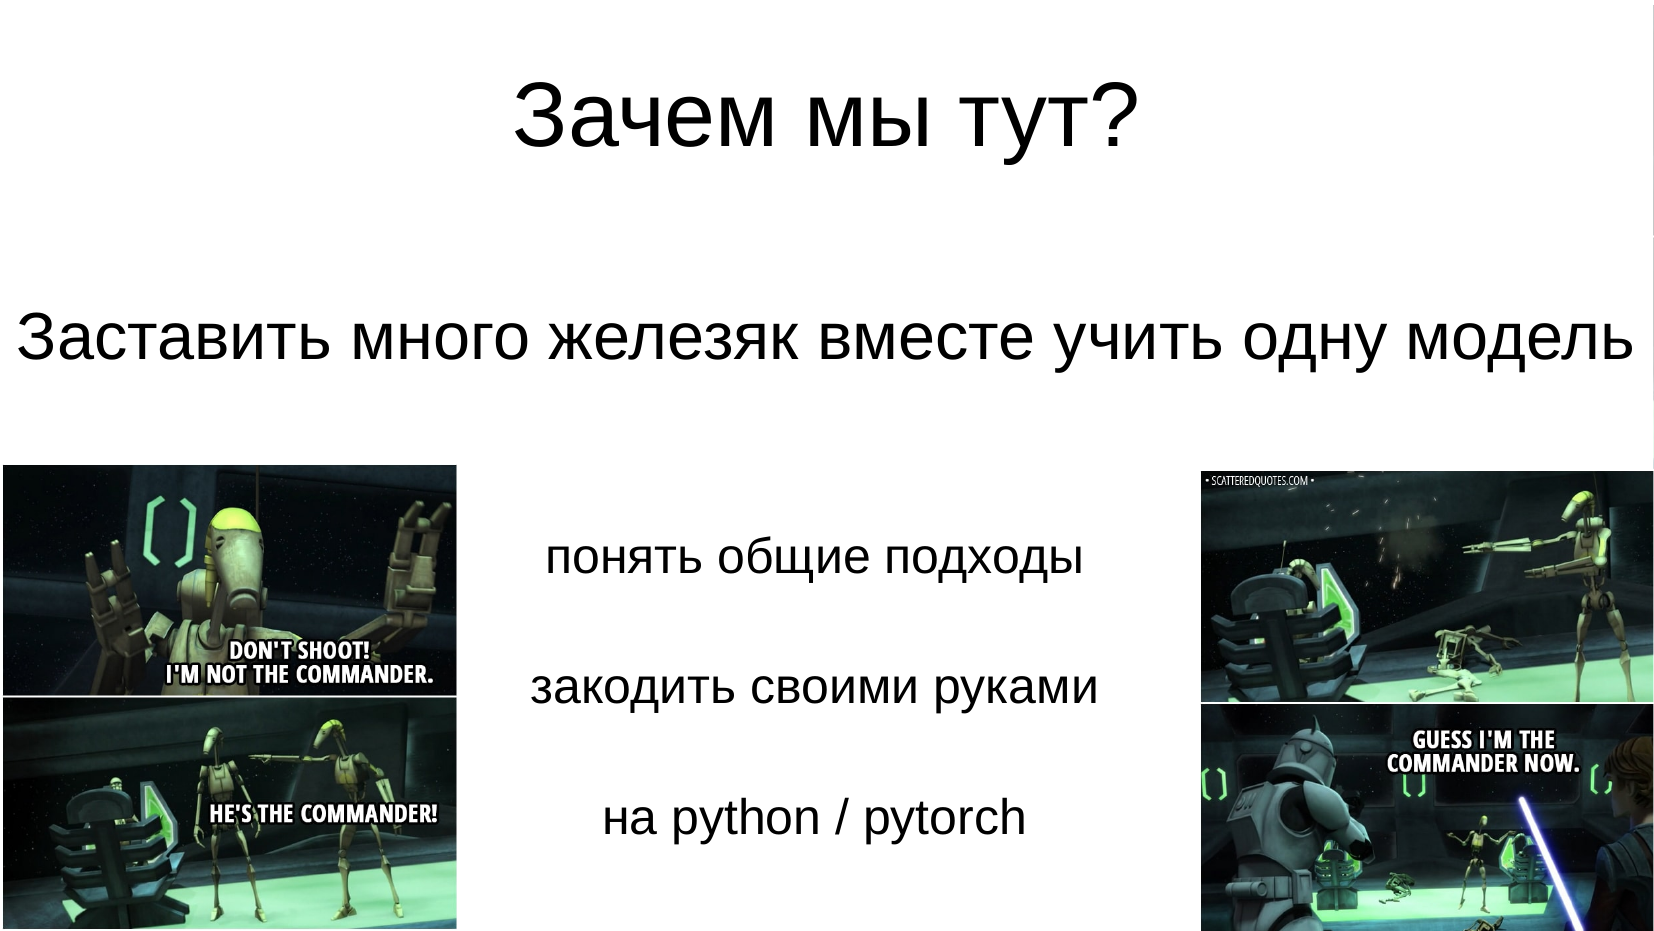

# Зачем мы тут?
Заставить много железяк вместе учить одну модель
понять общие подходы
закодить своими руками
на python / pytorch